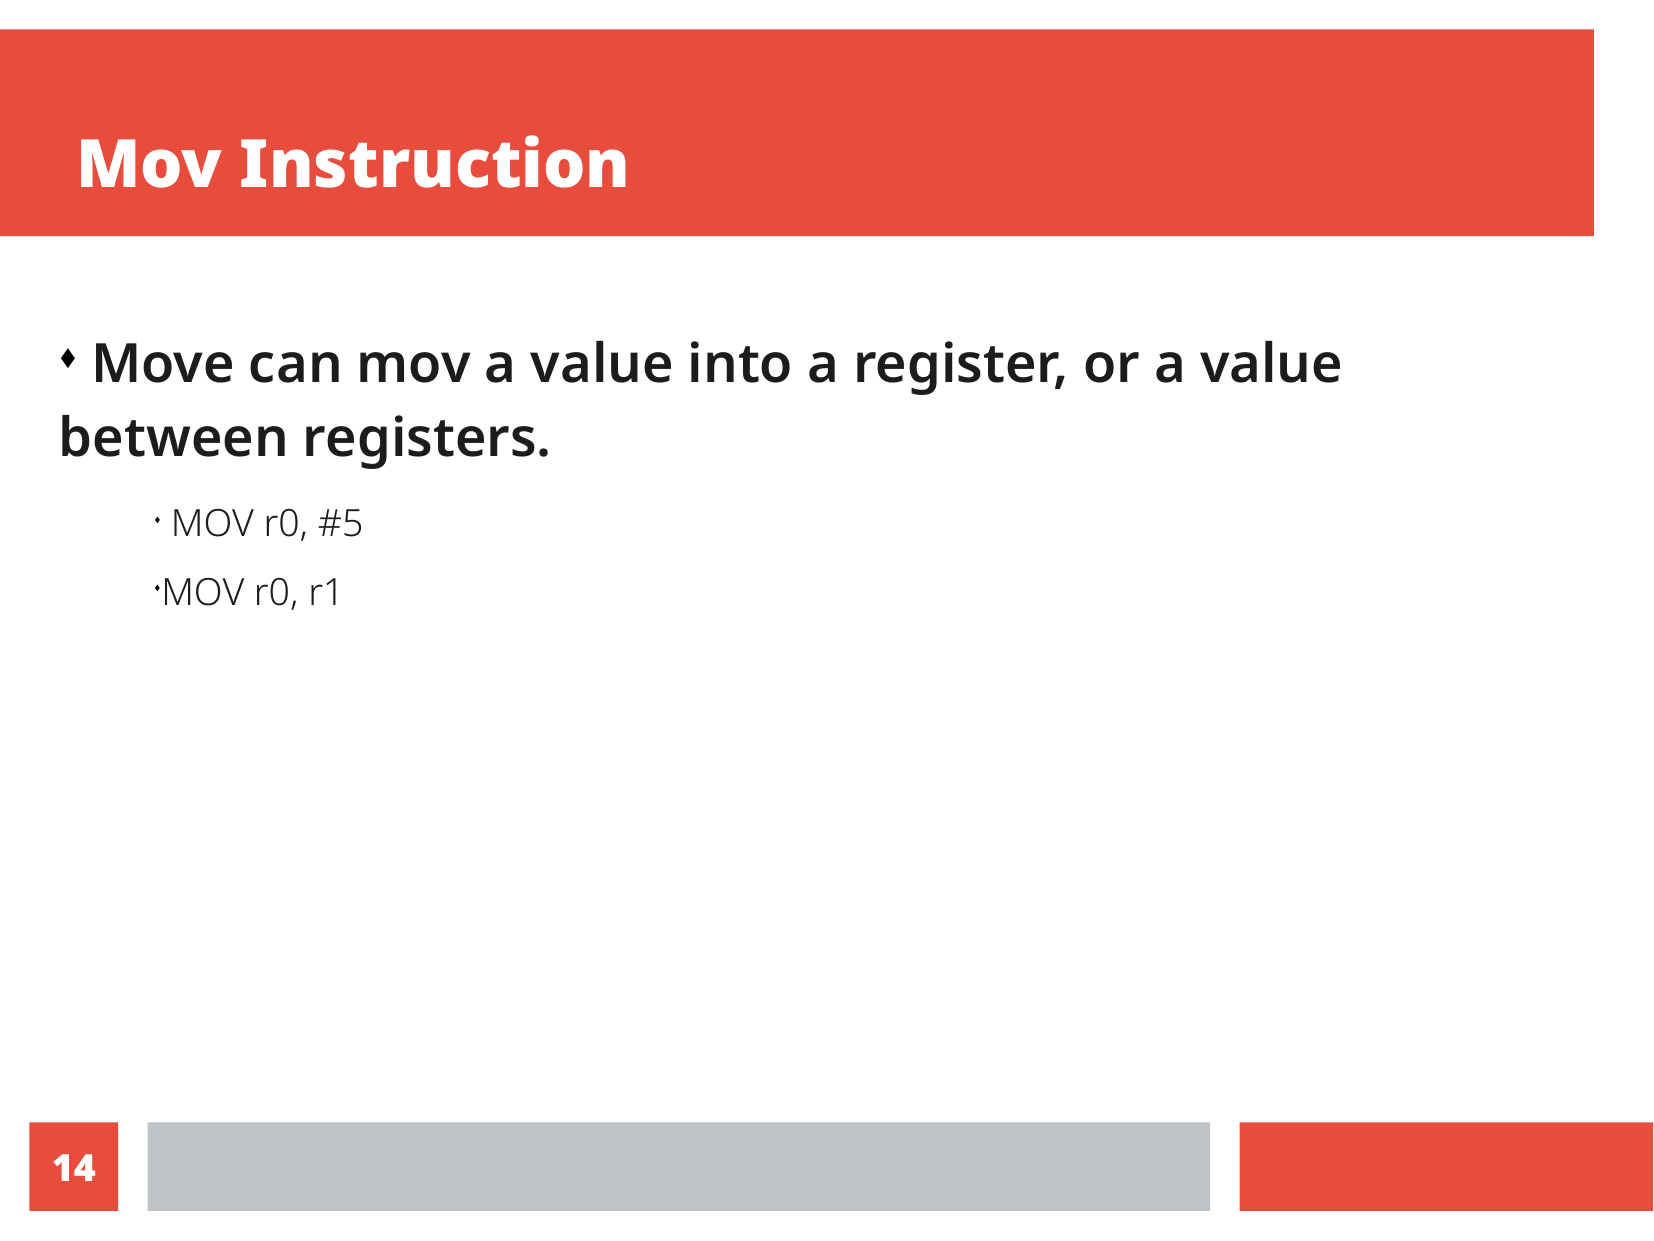

# Mov Instruction
 Move can mov a value into a register, or a value between registers.
 MOV r0, #5
MOV r0, r1
14